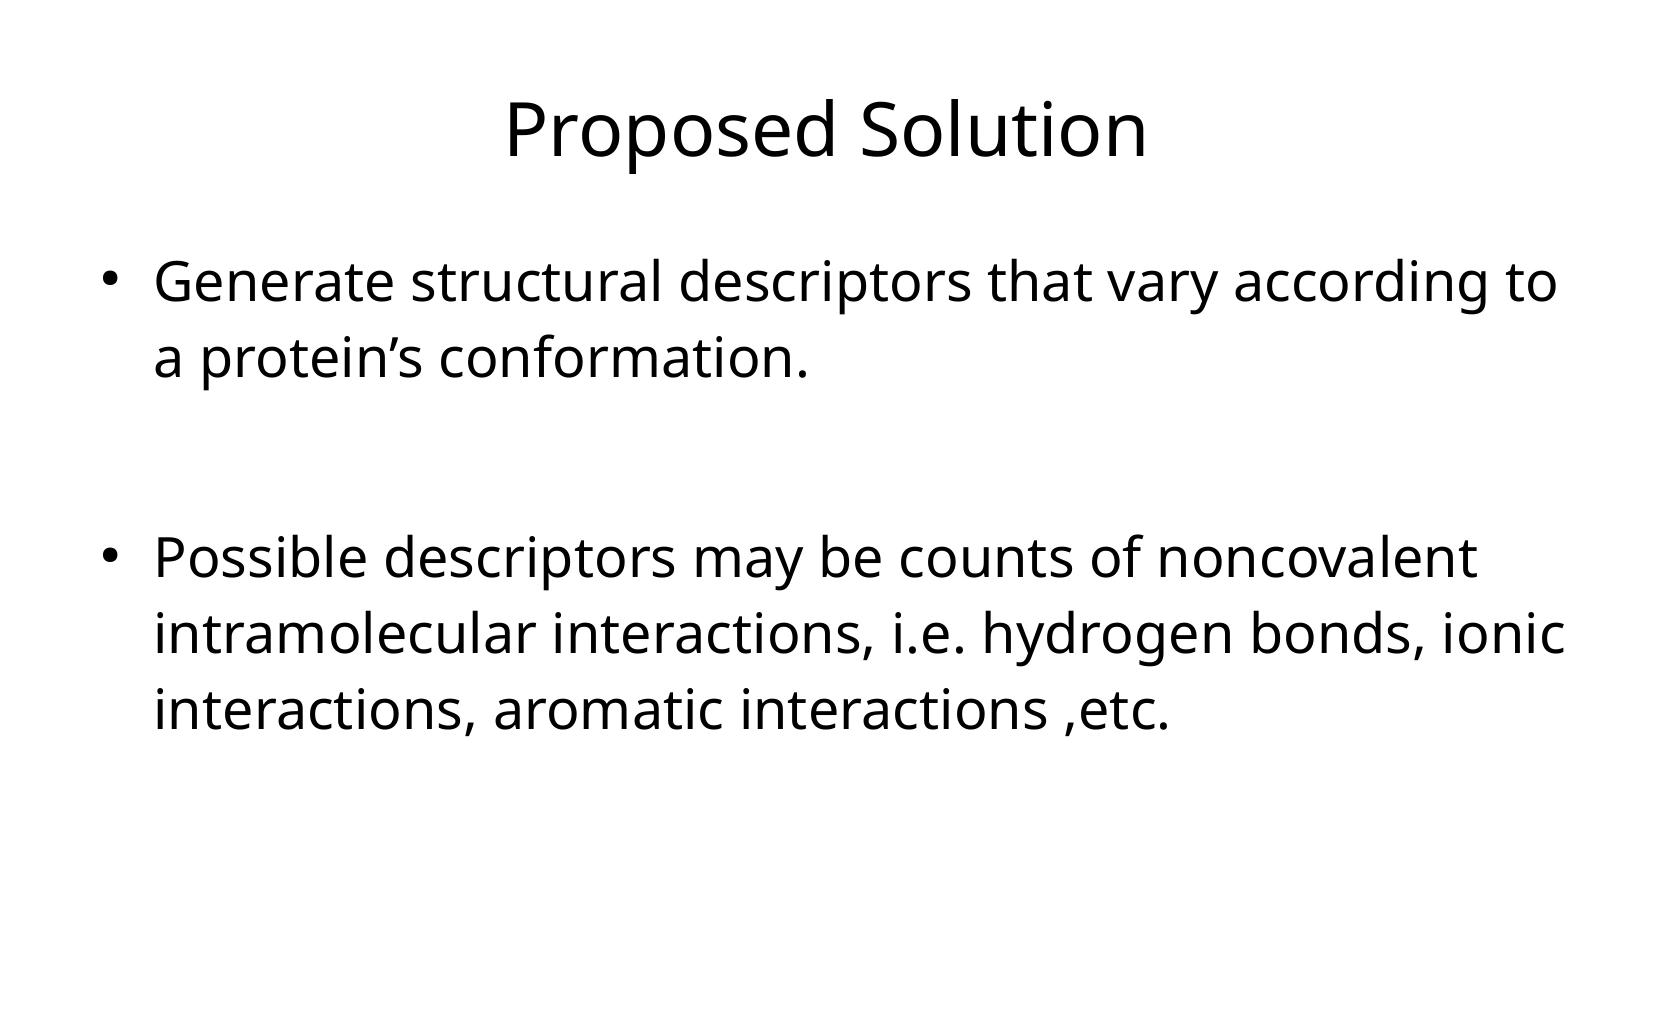

# Proposed Solution
Generate structural descriptors that vary according to a protein’s conformation.
Possible descriptors may be counts of noncovalent intramolecular interactions, i.e. hydrogen bonds, ionic interactions, aromatic interactions ,etc.